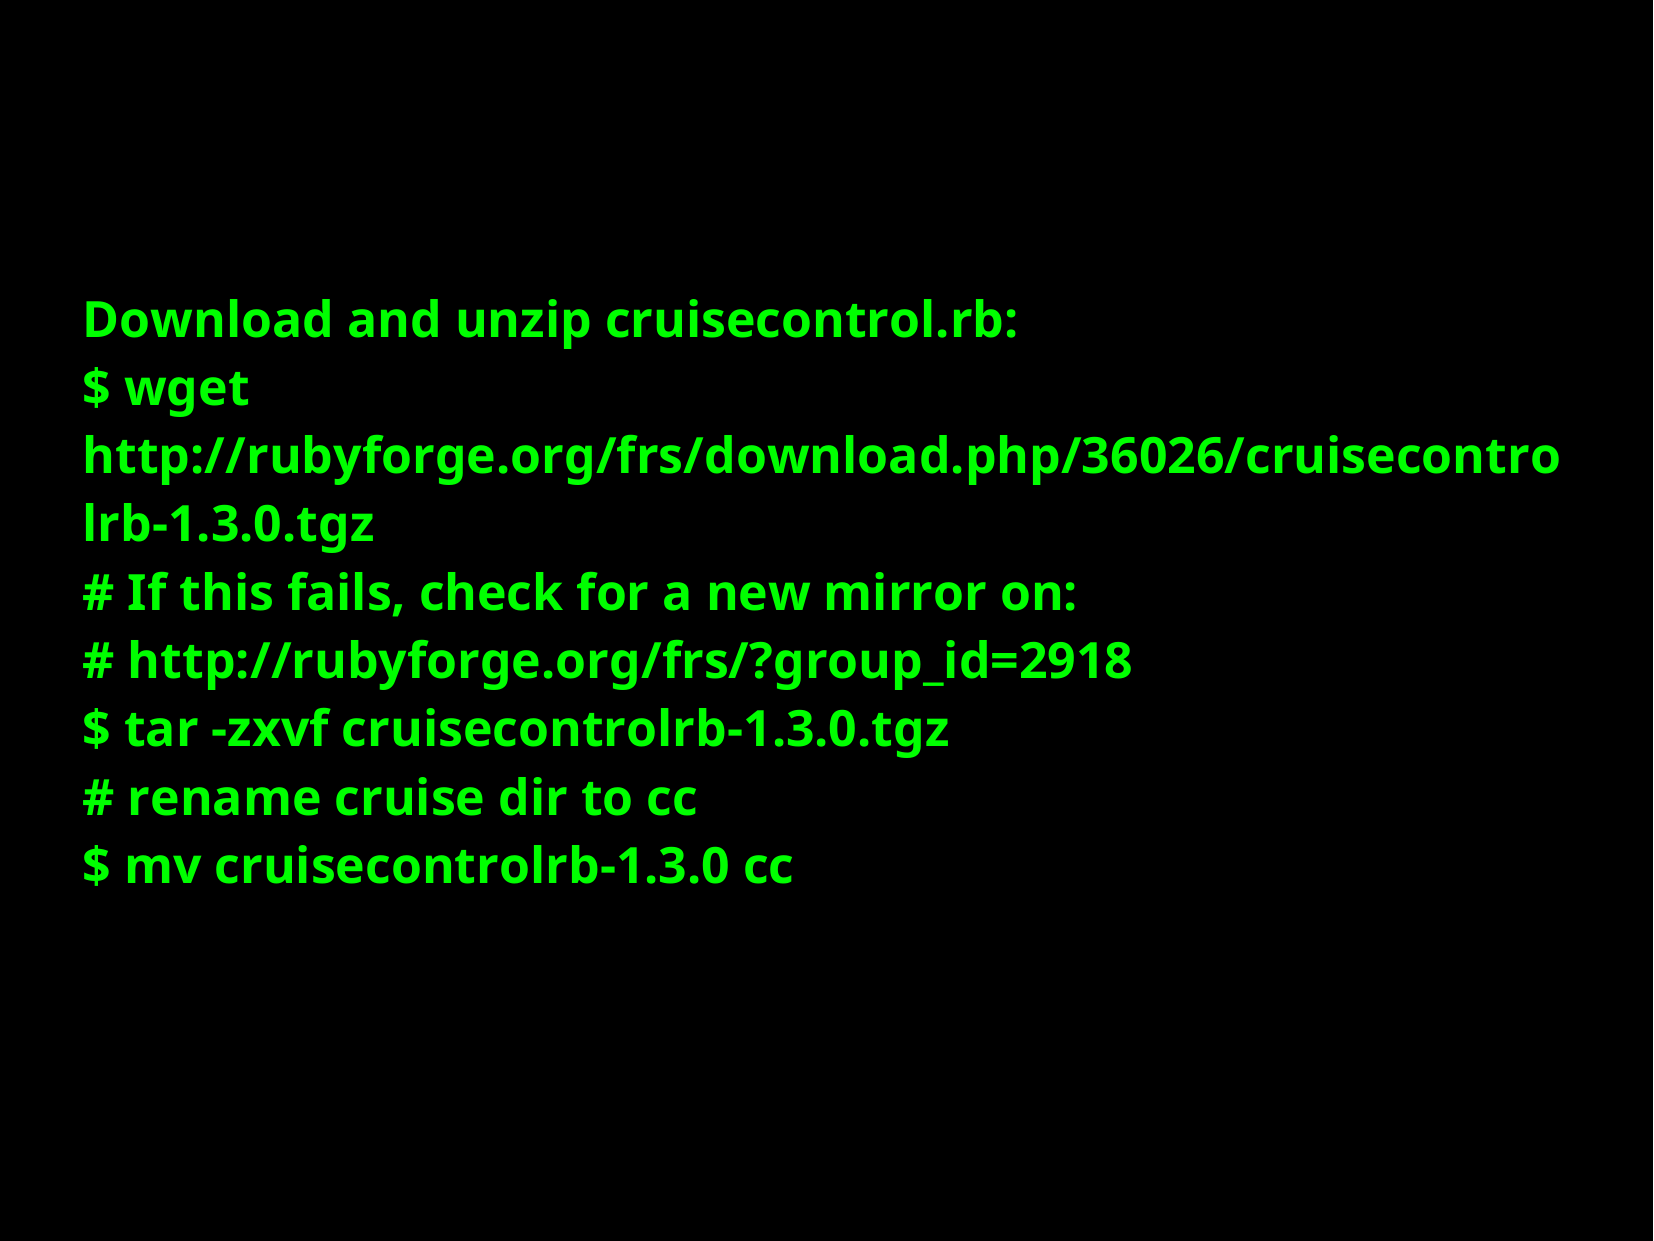

# Download and unzip cruisecontrol.rb: $ wget http://rubyforge.org/frs/download.php/36026/cruisecontrolrb-1.3.0.tgz # If this fails, check for a new mirror on: # http://rubyforge.org/frs/?group_id=2918 $ tar -zxvf cruisecontrolrb-1.3.0.tgz # rename cruise dir to cc $ mv cruisecontrolrb-1.3.0 cc